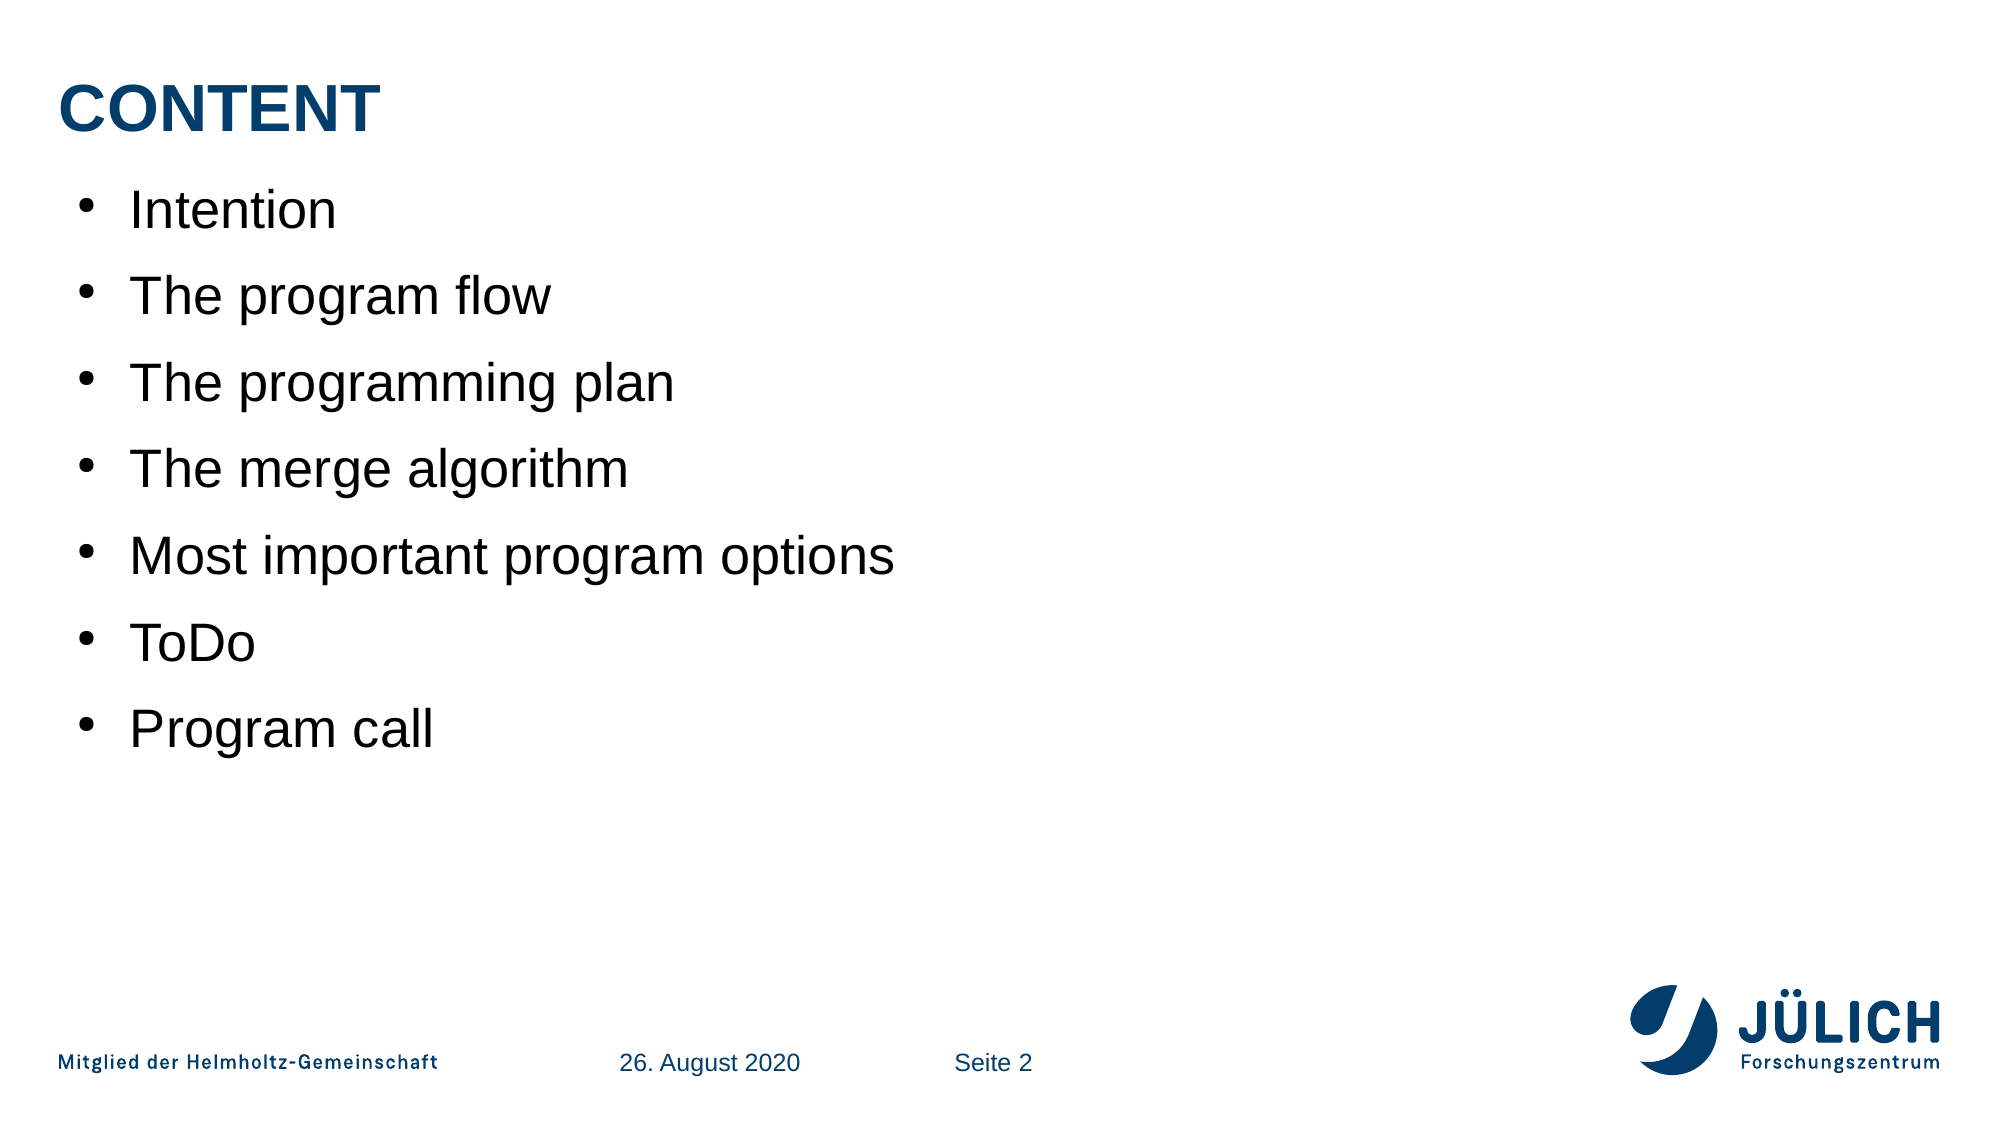

# Content
Intention
The program flow
The programming plan
The merge algorithm
Most important program options
ToDo
Program call
26. August 2020
Seite